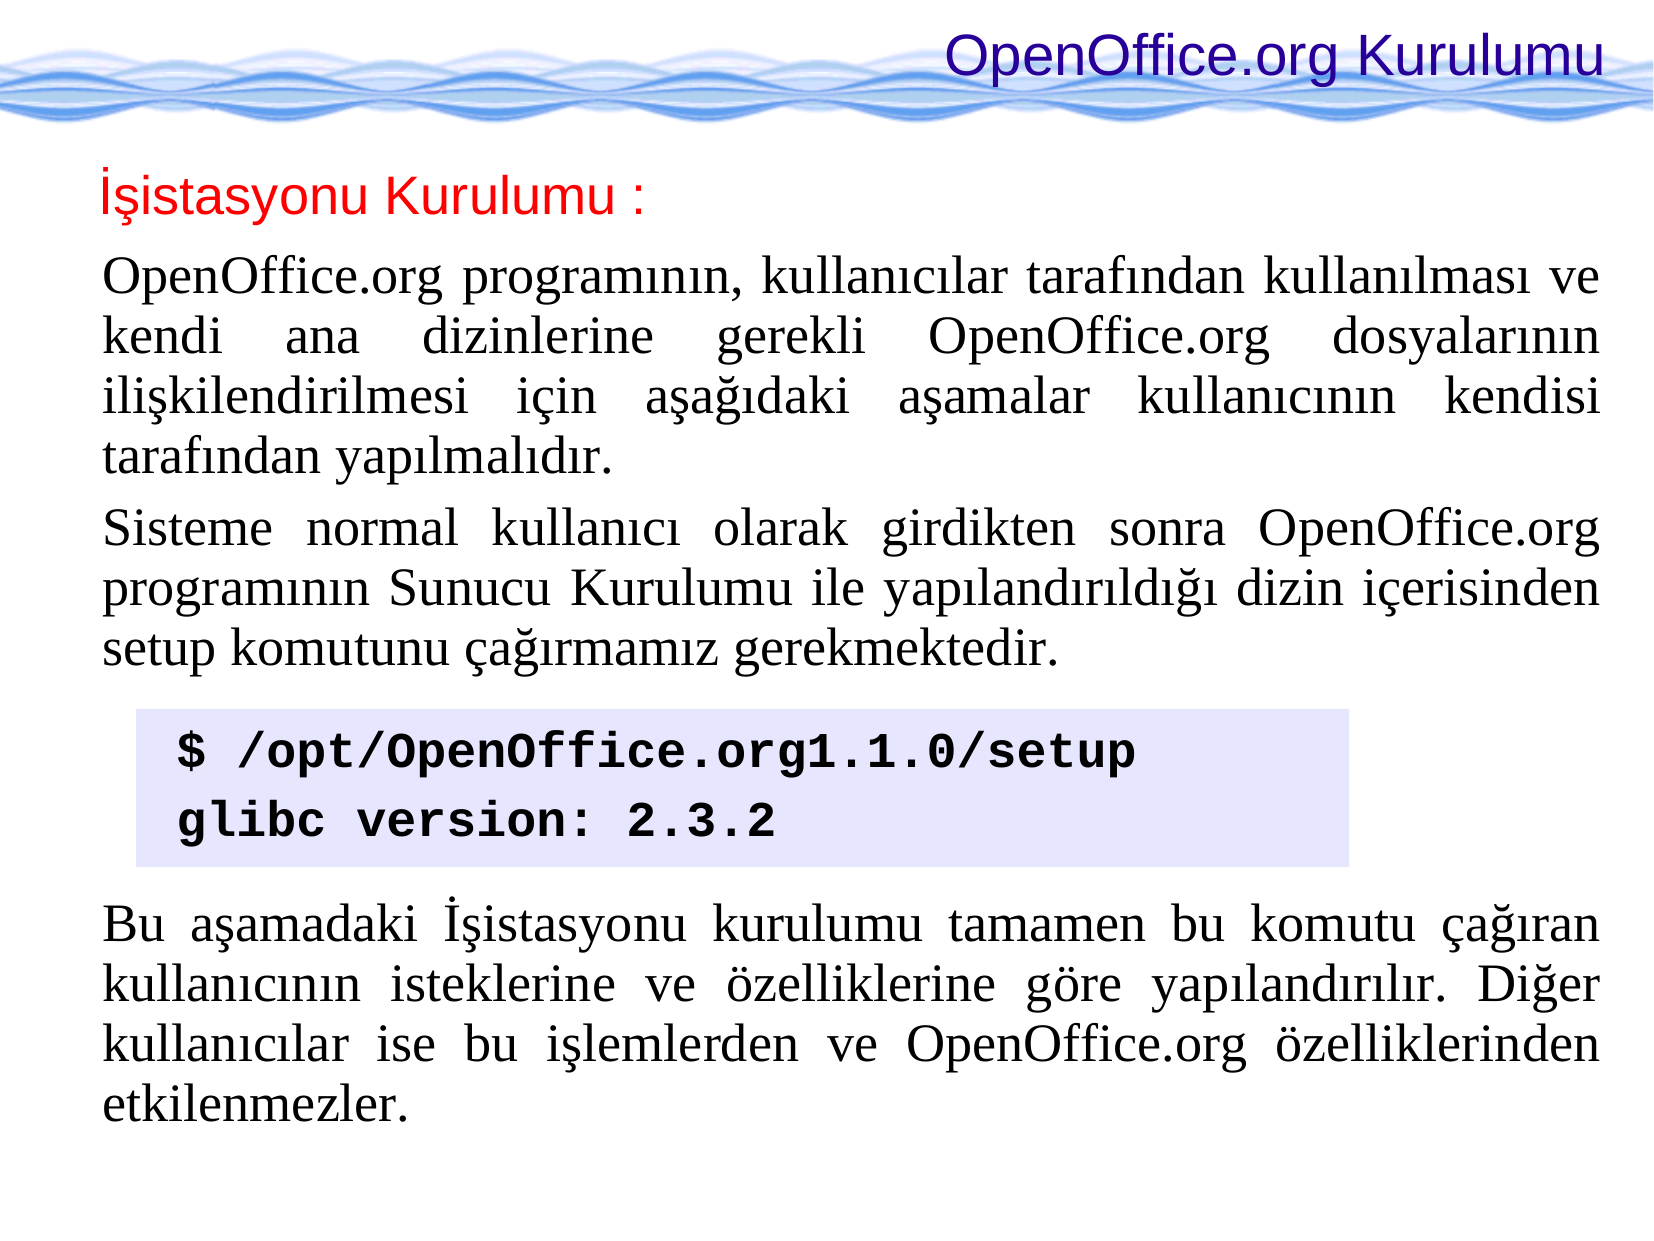

OpenOffice.org Kurulumu
İşistasyonu Kurulumu :
OpenOffice.org programının, kullanıcılar tarafından kullanılması ve kendi ana dizinlerine gerekli OpenOffice.org dosyalarının ilişkilendirilmesi için aşağıdaki aşamalar kullanıcının kendisi tarafından yapılmalıdır.
Sisteme normal kullanıcı olarak girdikten sonra OpenOffice.org programının Sunucu Kurulumu ile yapılandırıldığı dizin içerisinden setup komutunu çağırmamız gerekmektedir.
	$ /opt/OpenOffice.org1.1.0/setup
	glibc version: 2.3.2
Bu aşamadaki İşistasyonu kurulumu tamamen bu komutu çağıran kullanıcının isteklerine ve özelliklerine göre yapılandırılır. Diğer kullanıcılar ise bu işlemlerden ve OpenOffice.org özelliklerinden etkilenmezler.